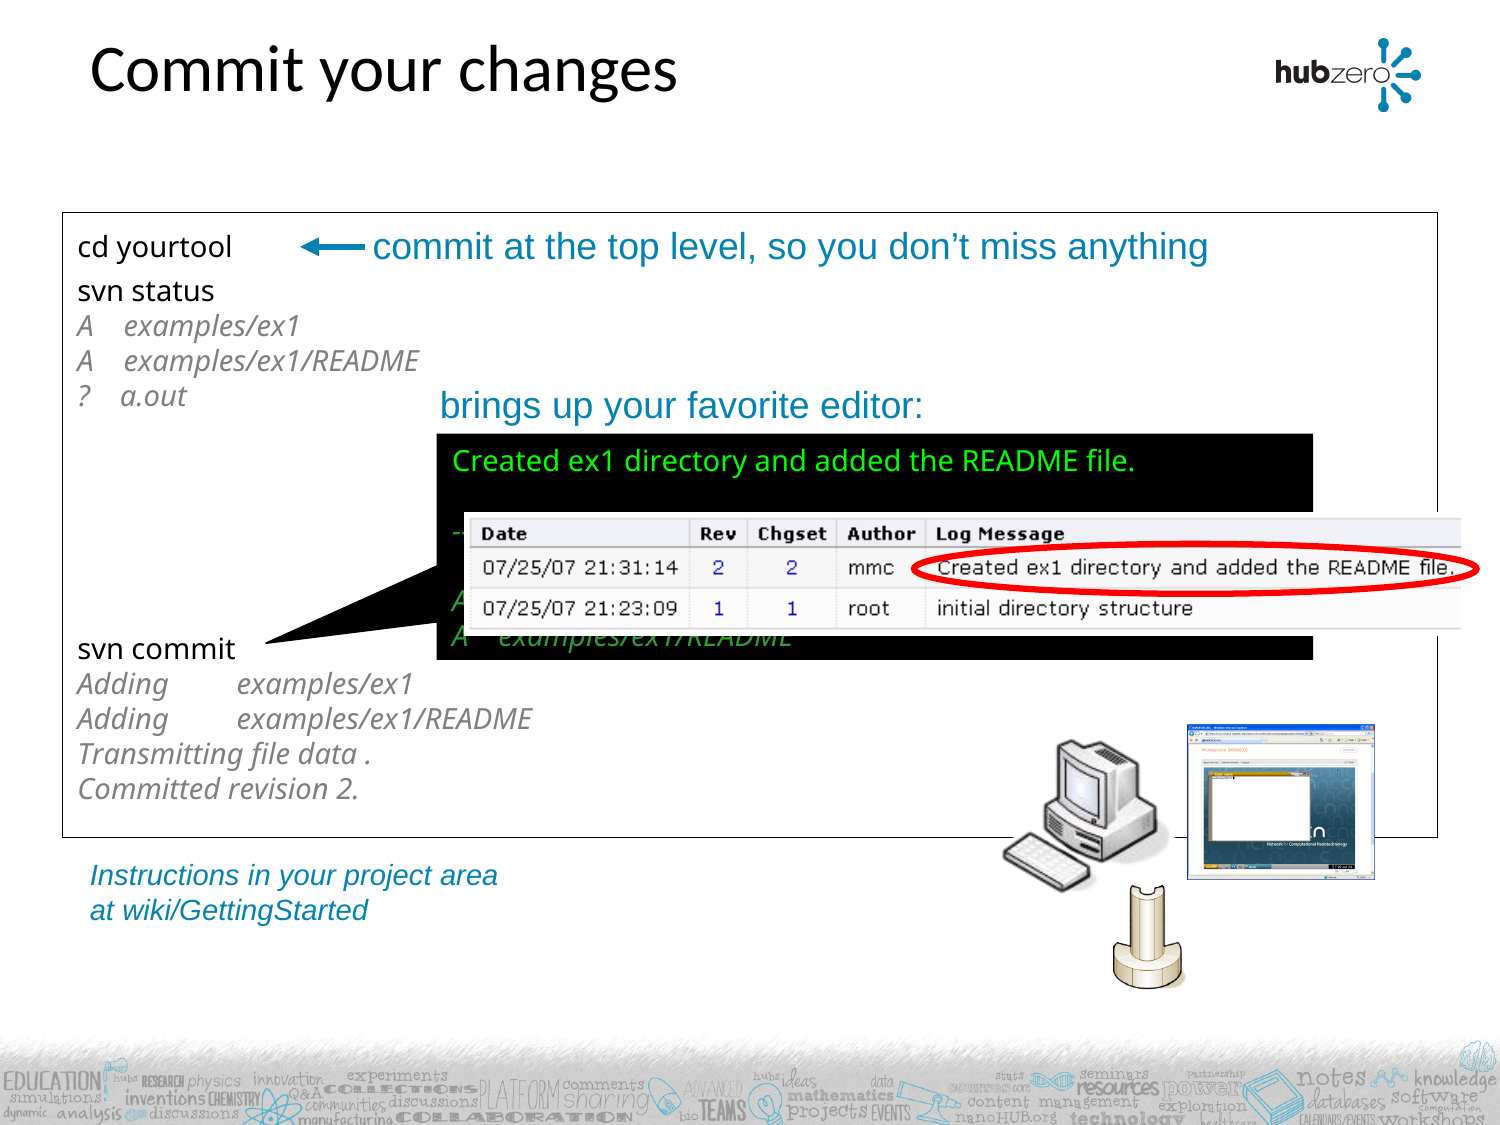

Commit your changes
cd yourtool
svn status
A examples/ex1
A examples/ex1/README
? a.out
svn commit
Adding examples/ex1
Adding examples/ex1/README
Transmitting file data .
Committed revision 2.
commit at the top level, so you don’t miss anything
brings up your favorite editor:
Created ex1 directory and added the README file.
--This line, and those below, will be ignored--
A examples/ex1
A examples/ex1/README
Instructions in your project area
at wiki/GettingStarted